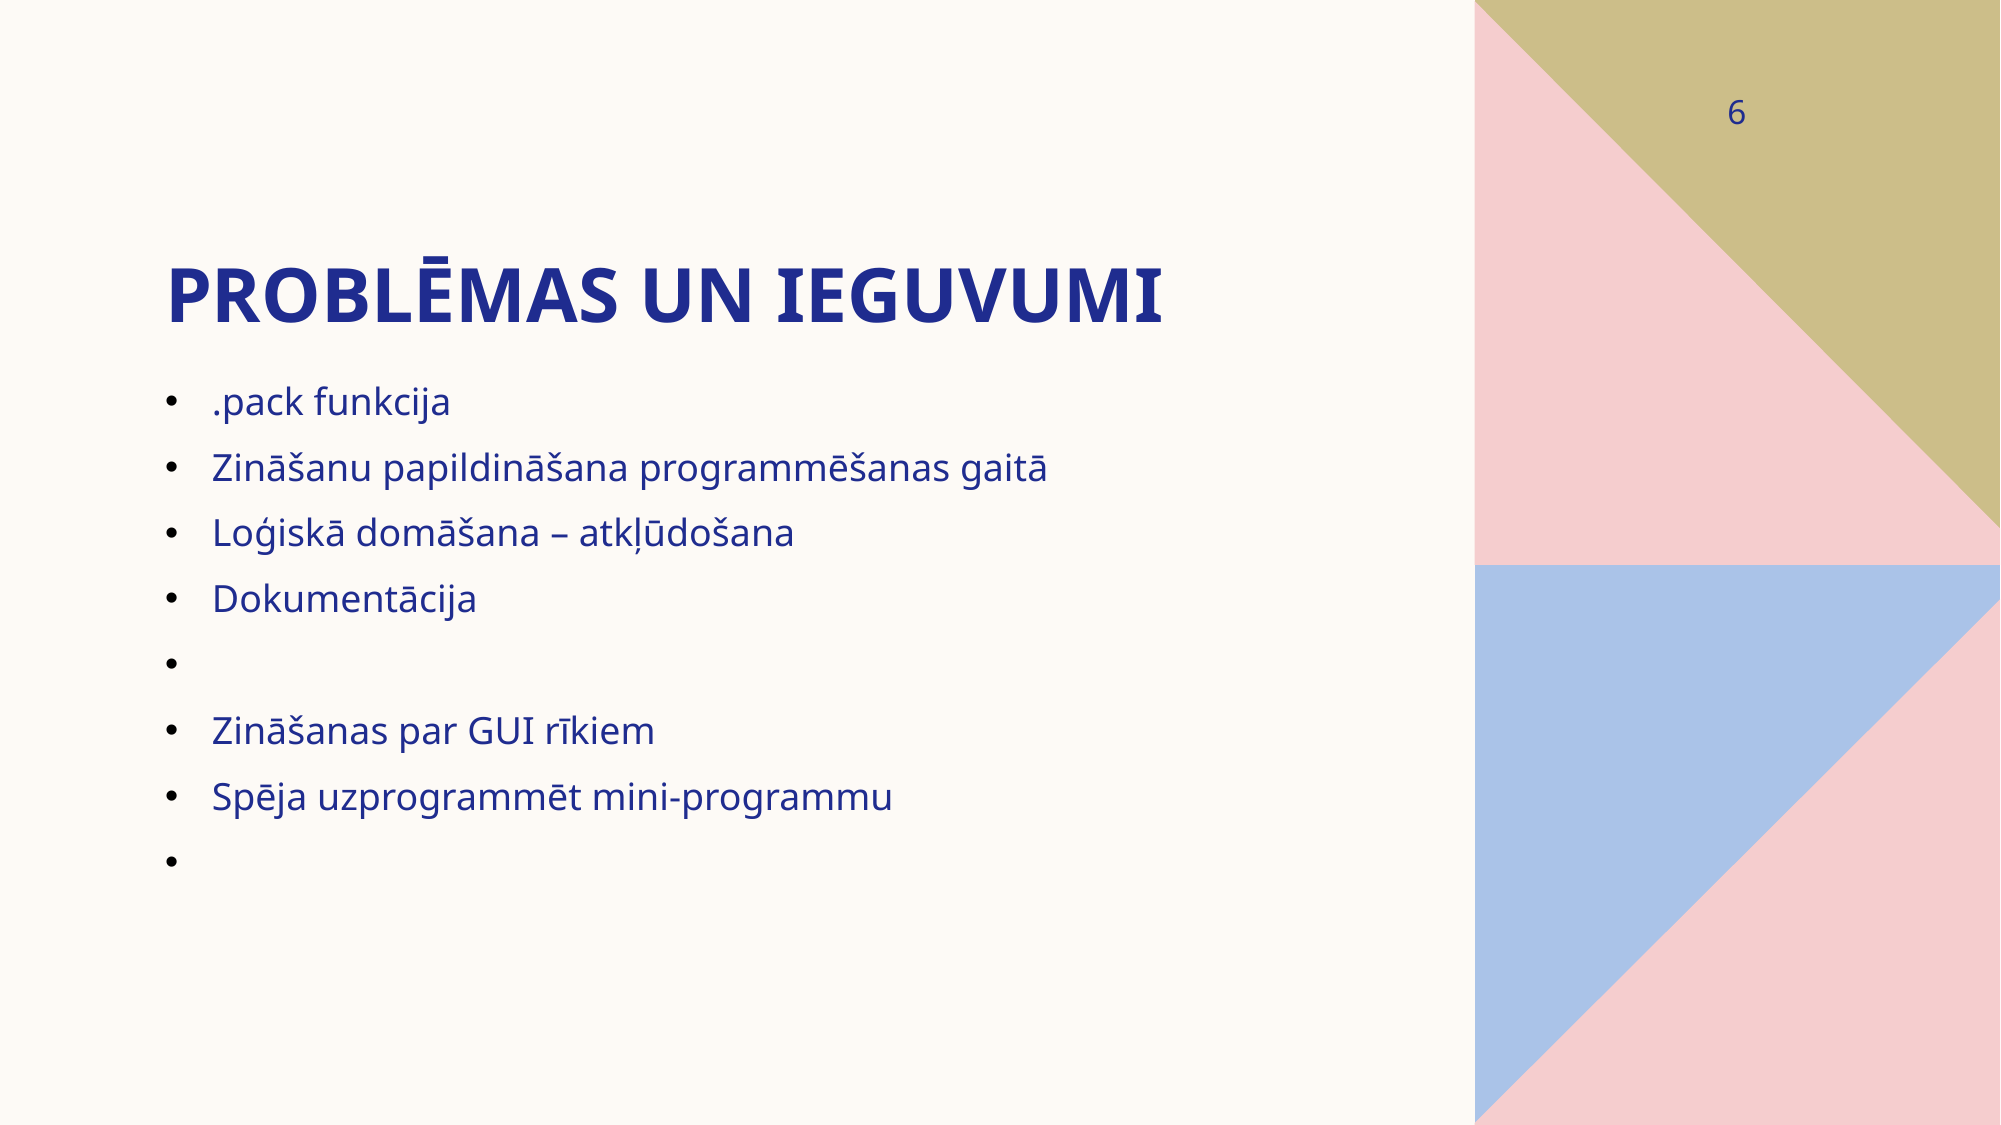

# pROBLĒMAS un ieguvumi
.pack funkcija
Zināšanu papildināšana programmēšanas gaitā
Loģiskā domāšana – atkļūdošana
Dokumentācija
Zināšanas par GUI rīkiem
Spēja uzprogrammēt mini-programmu